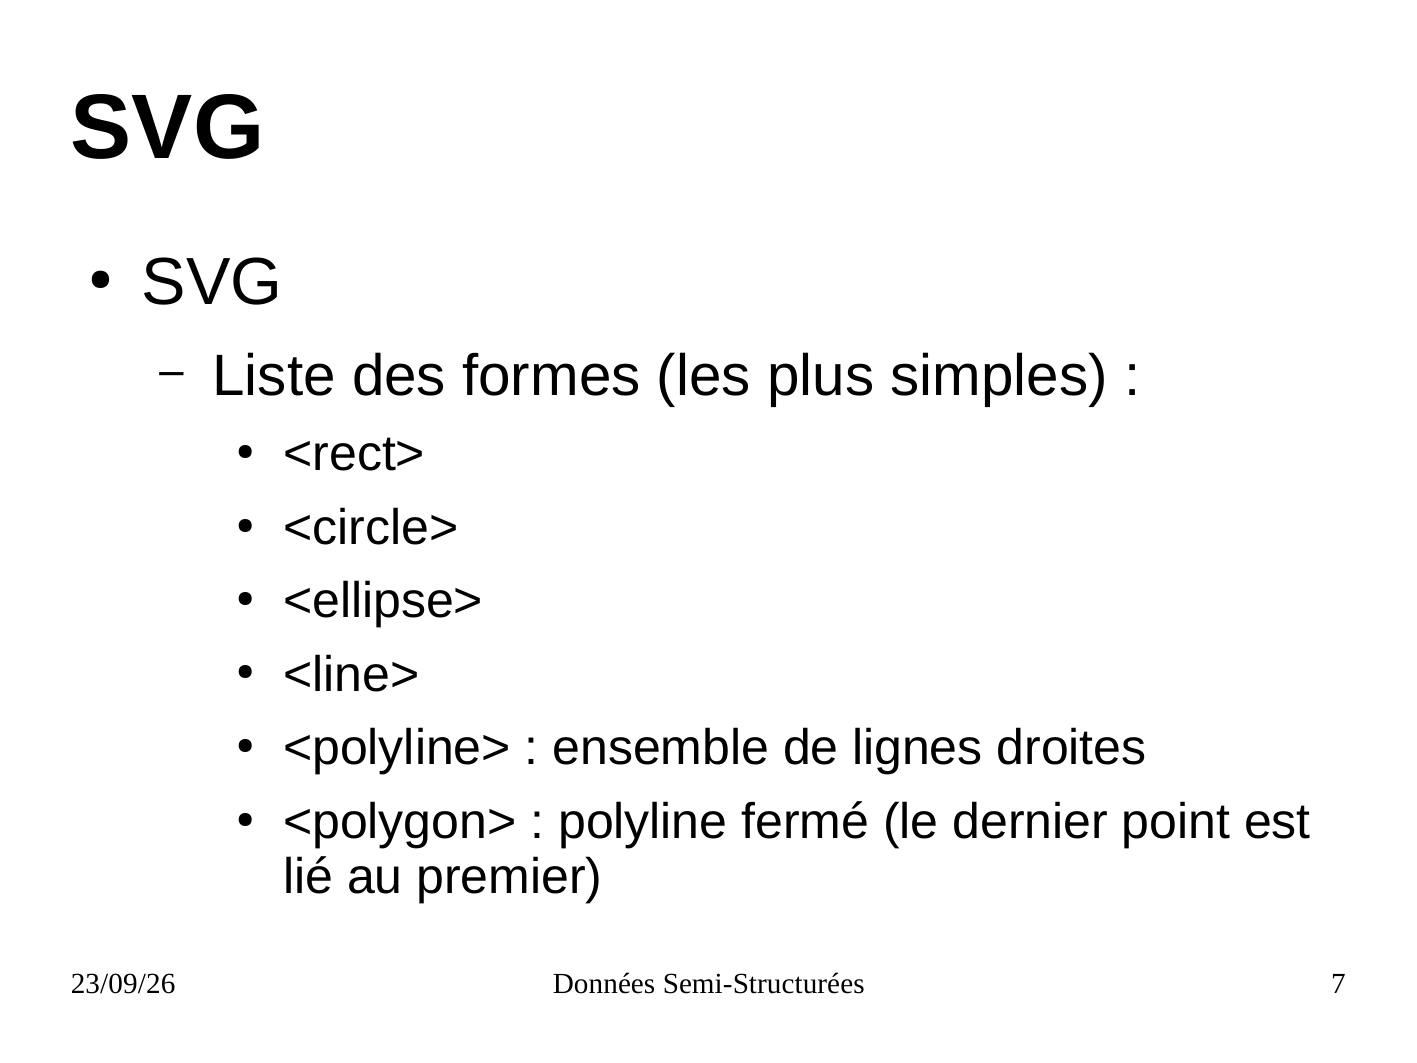

# SVG
SVG
Liste des formes (les plus simples) :
<rect>
<circle>
<ellipse>
<line>
<polyline> : ensemble de lignes droites
<polygon> : polyline fermé (le dernier point est lié au premier)
Données Semi-Structurées
7